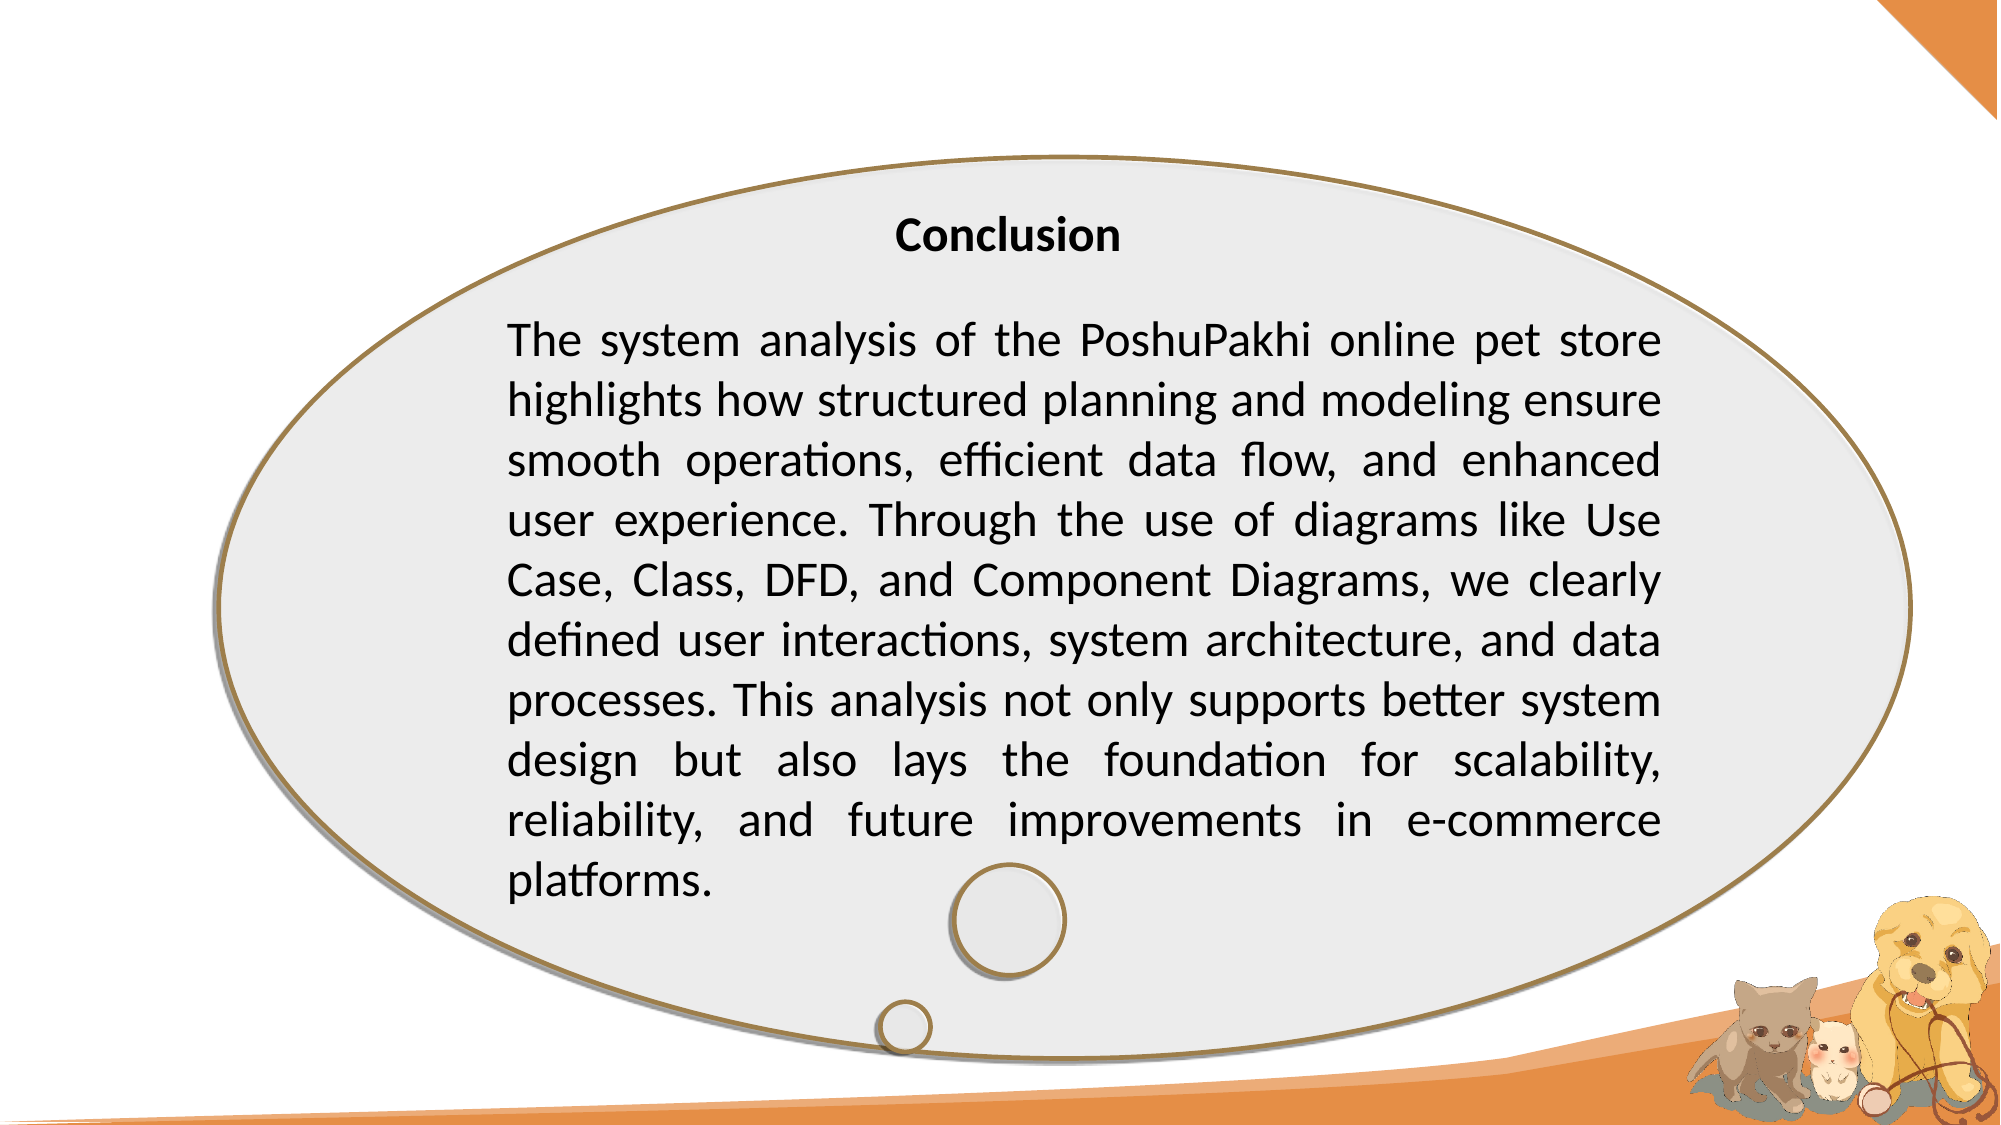

Conclusion
The system analysis of the PoshuPakhi online pet store highlights how structured planning and modeling ensure smooth operations, efficient data flow, and enhanced user experience. Through the use of diagrams like Use Case, Class, DFD, and Component Diagrams, we clearly defined user interactions, system architecture, and data processes. This analysis not only supports better system design but also lays the foundation for scalability, reliability, and future improvements in e-commerce platforms.